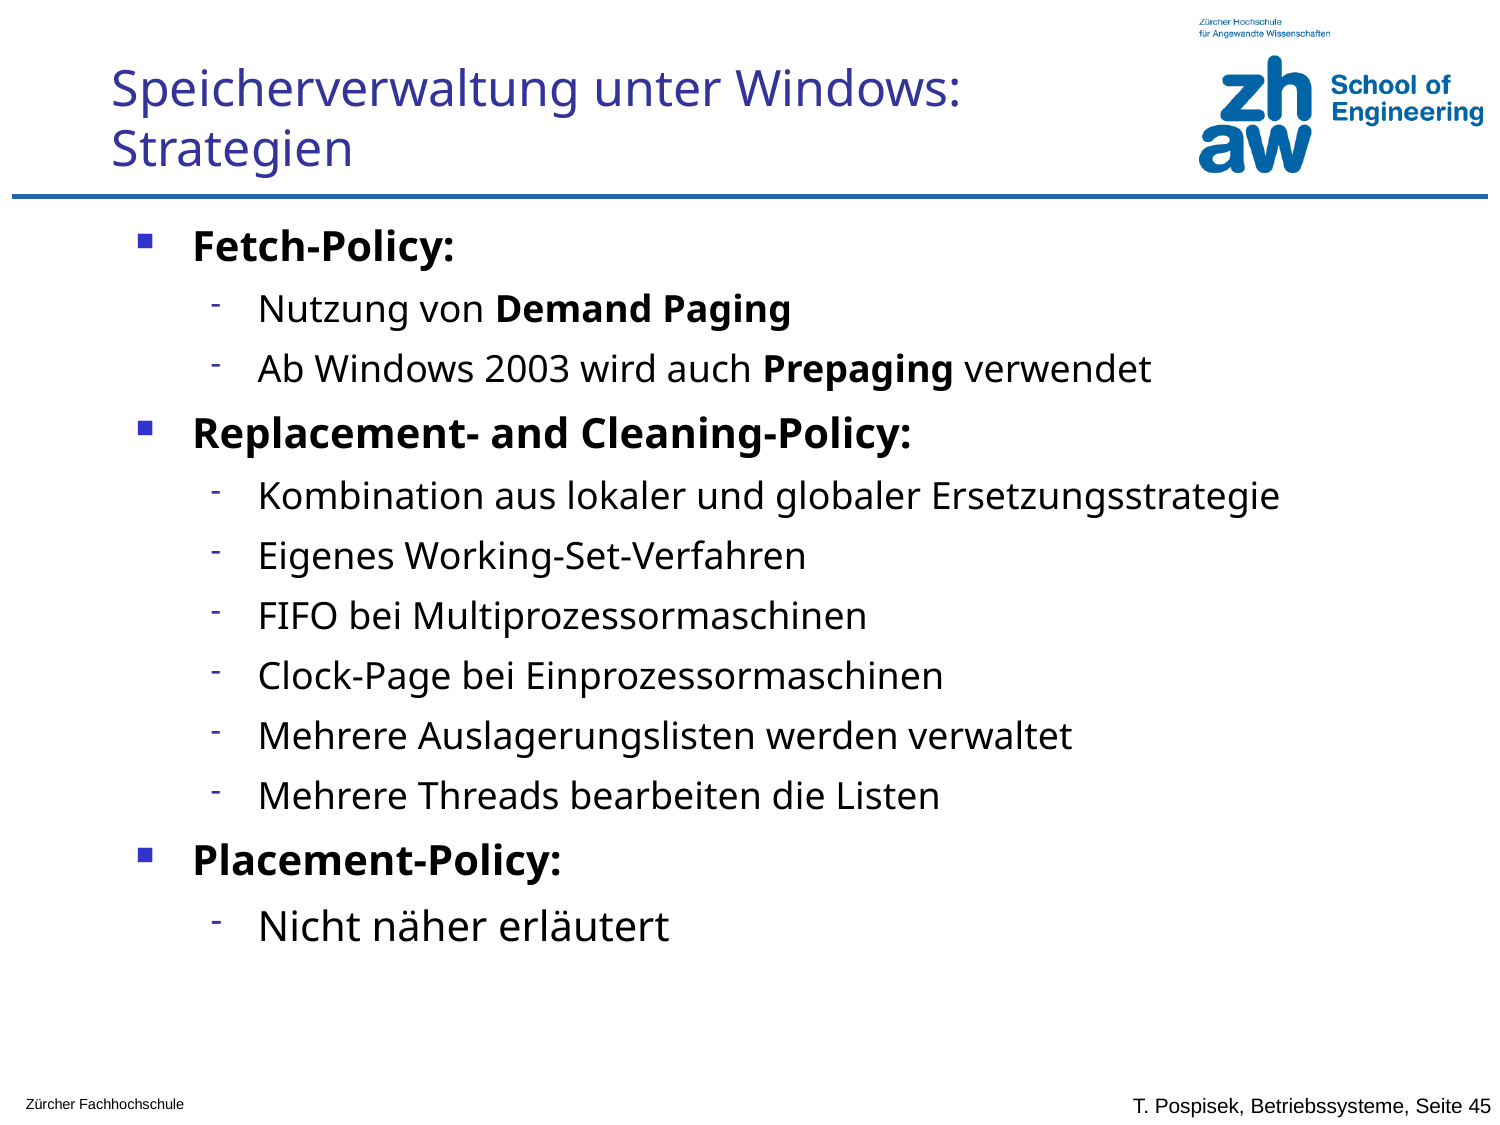

# Speicherverwaltung unter Windows: Strategien
Fetch-Policy:
Nutzung von Demand Paging
Ab Windows 2003 wird auch Prepaging verwendet
Replacement- and Cleaning-Policy:
Kombination aus lokaler und globaler Ersetzungsstrategie
Eigenes Working-Set-Verfahren
FIFO bei Multiprozessormaschinen
Clock-Page bei Einprozessormaschinen
Mehrere Auslagerungslisten werden verwaltet
Mehrere Threads bearbeiten die Listen
Placement-Policy:
Nicht näher erläutert